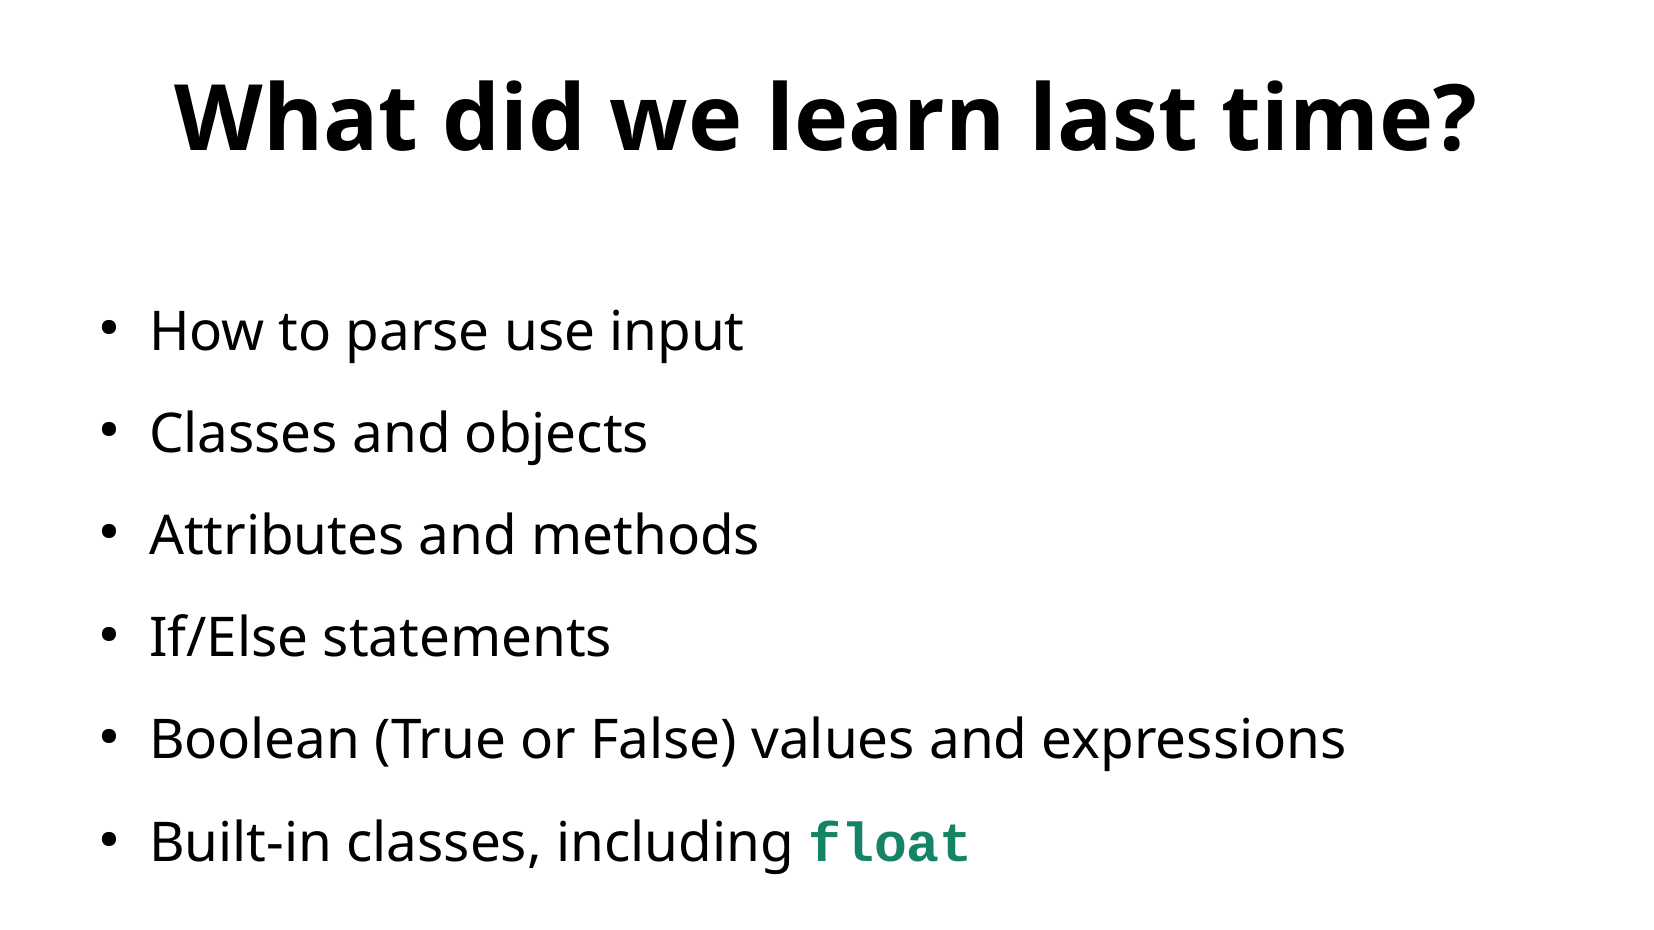

# What did we learn last time?
How to parse use input
Classes and objects
Attributes and methods
If/Else statements
Boolean (True or False) values and expressions
Built-in classes, including float